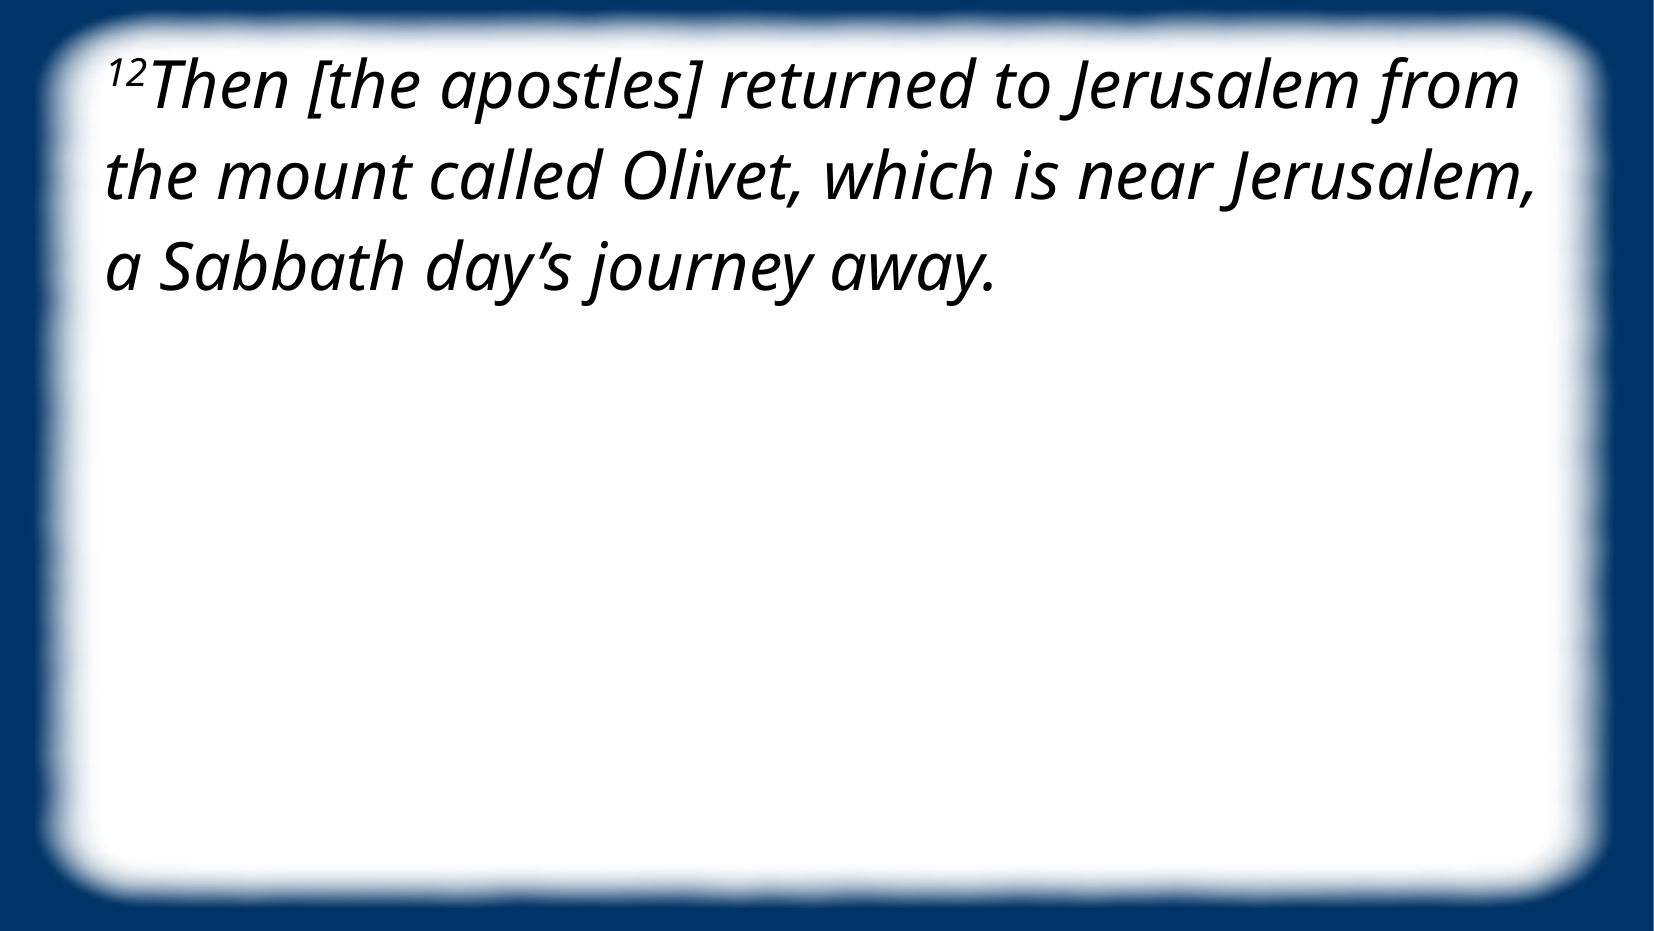

12Then [the apostles] returned to Jerusalem from the mount called Olivet, which is near Jerusalem, a Sabbath day’s journey away.